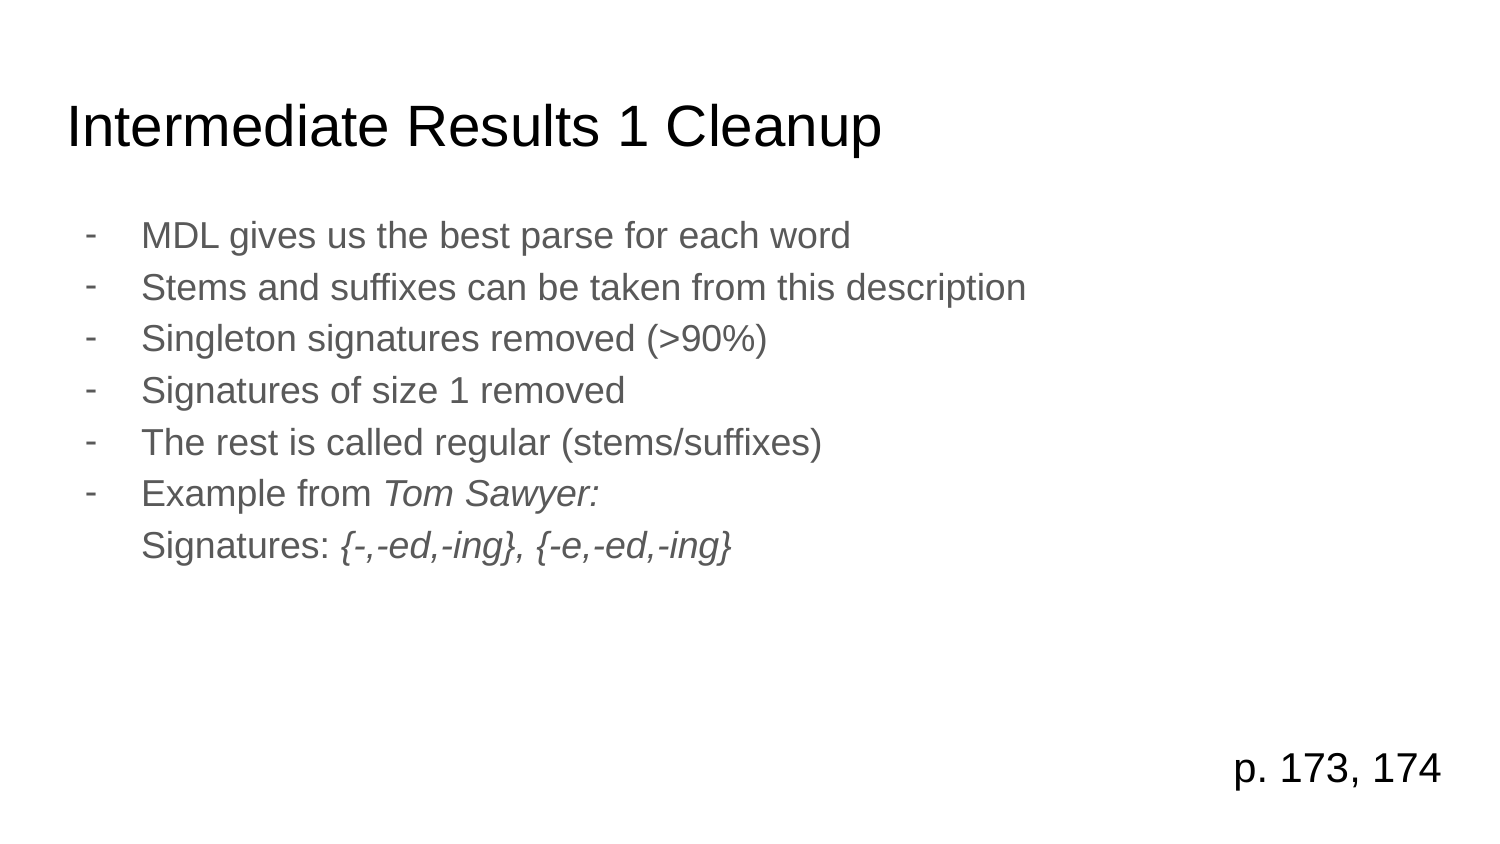

# Intermediate Results 1 Cleanup
MDL gives us the best parse for each word
Stems and suffixes can be taken from this description
Singleton signatures removed (>90%)
Signatures of size 1 removed
The rest is called regular (stems/suffixes)
Example from Tom Sawyer:
Signatures: {-,-ed,-ing}, {-e,-ed,-ing}
p. 173, 174